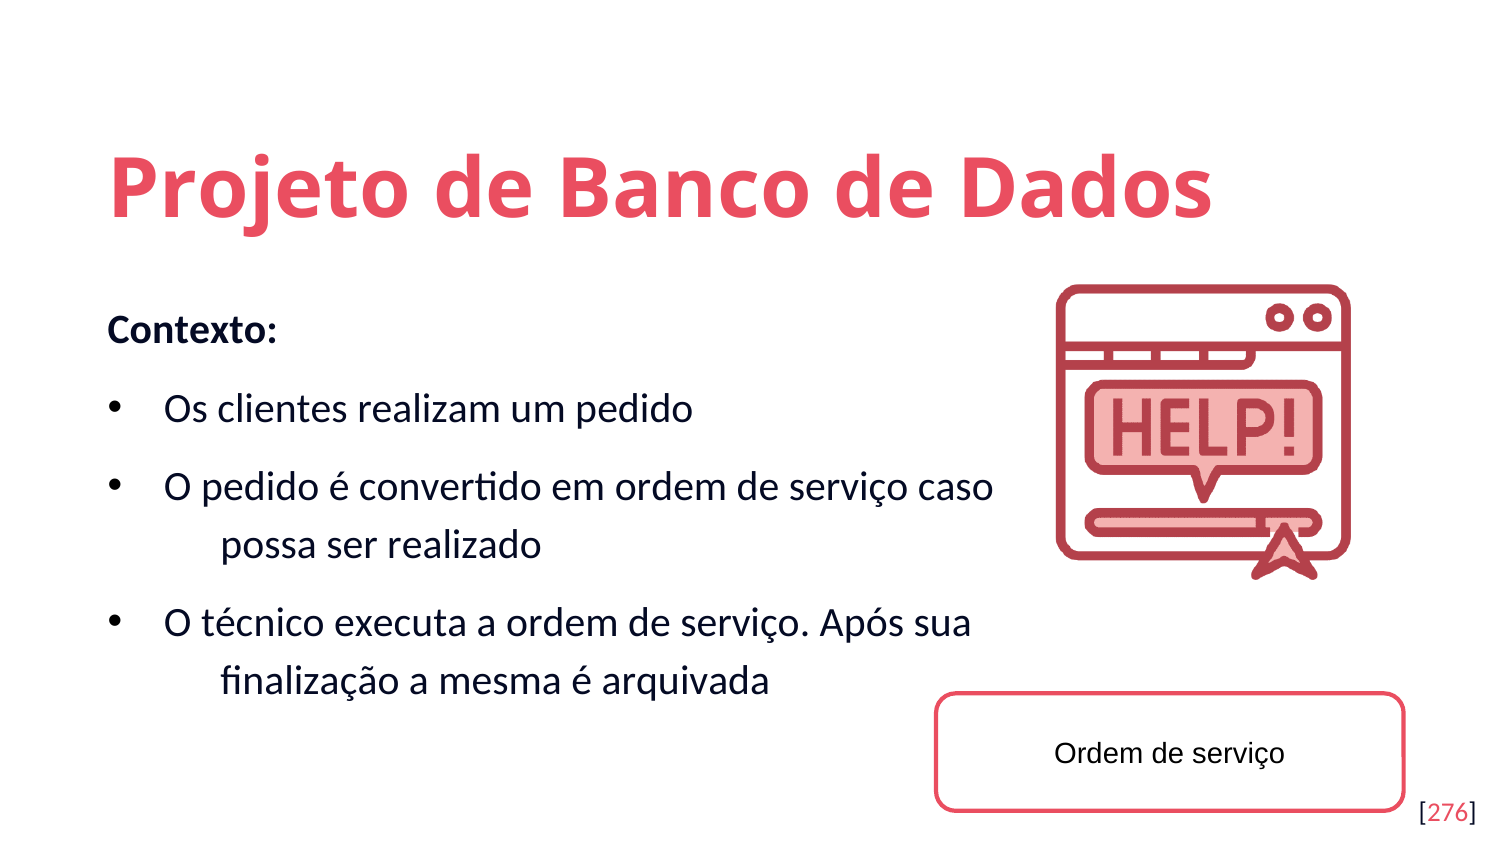

Projeto de Banco de Dados
Contexto:
Os clientes realizam um pedido
O pedido é convertido em ordem de serviço caso possa ser realizado
O técnico executa a ordem de serviço. Após sua finalização a mesma é arquivada
Ordem de serviço